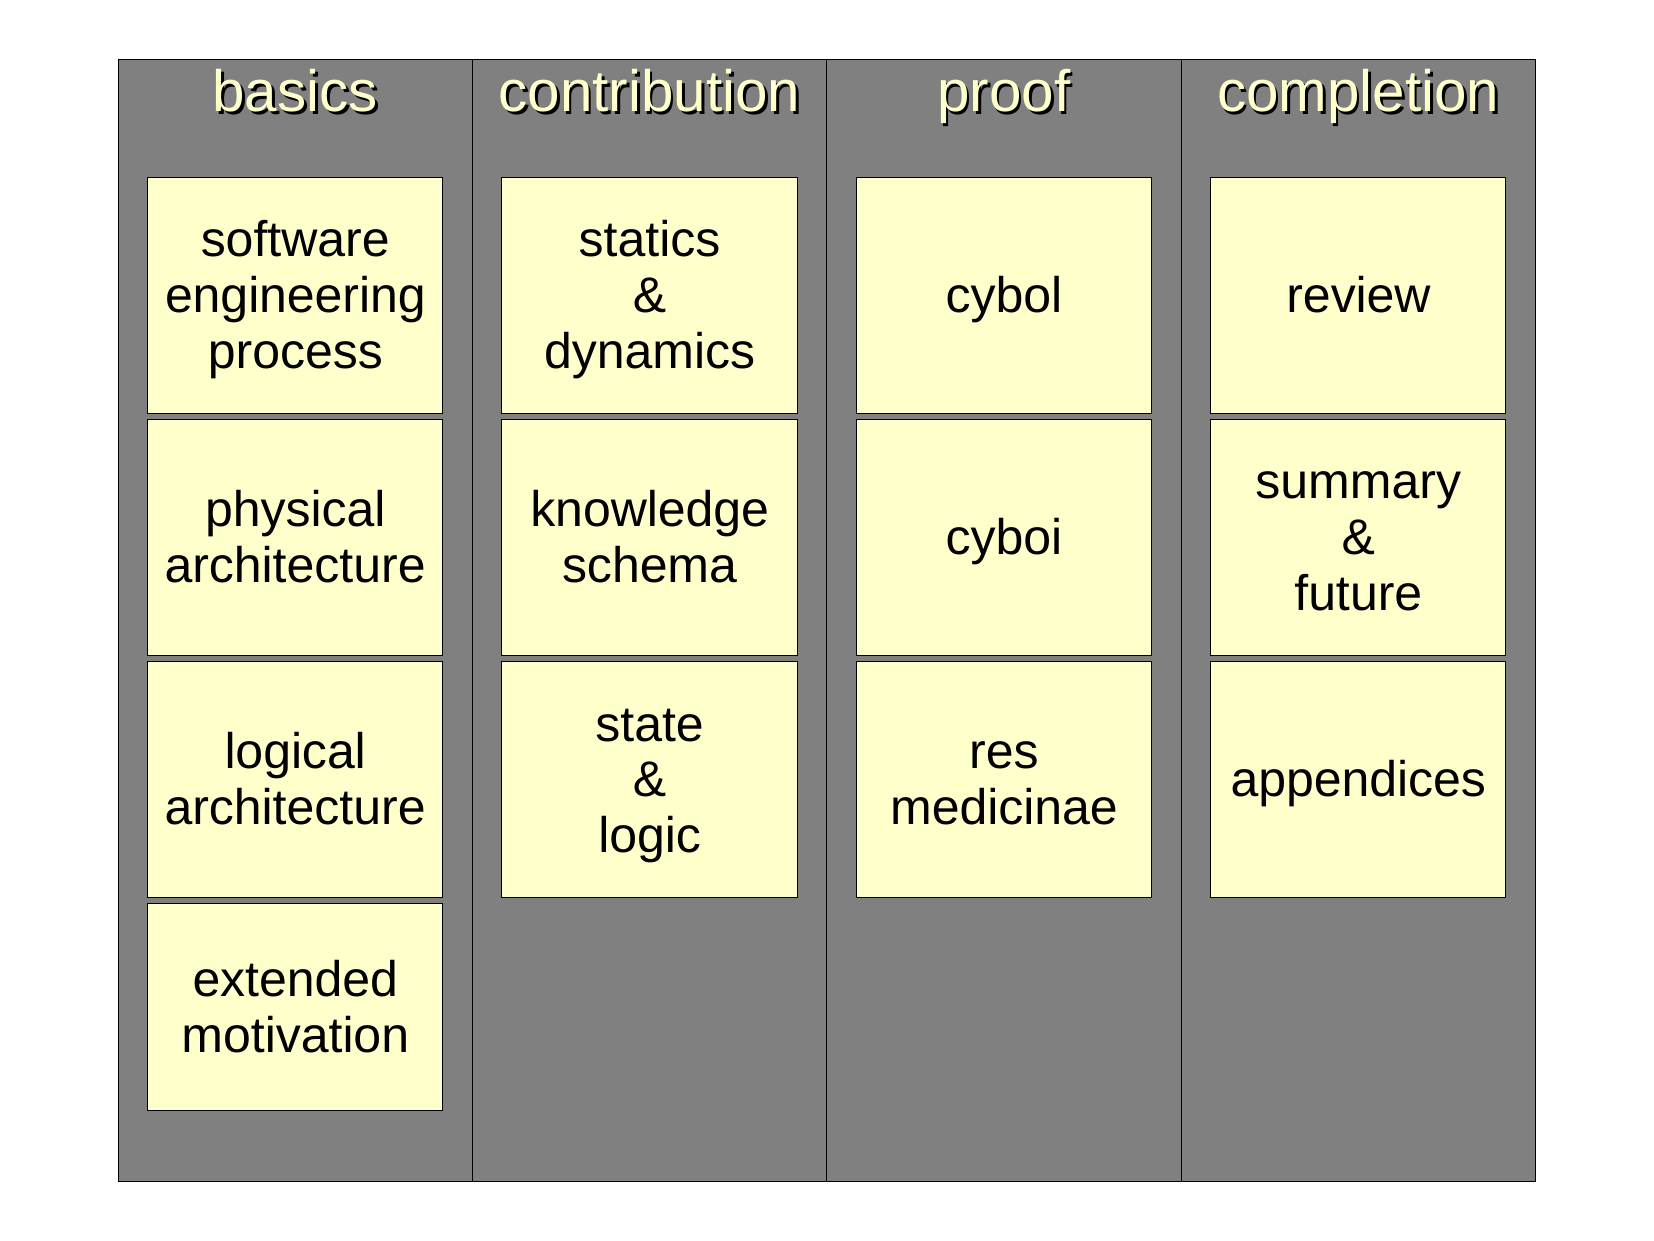

basics
contribution
proof
completion
software
engineering
process
statics
&
dynamics
cybol
review
physical
architecture
knowledge
schema
cyboi
summary
&
future
logical
architecture
state
&
logic
res medicinae
appendices
extended
motivation